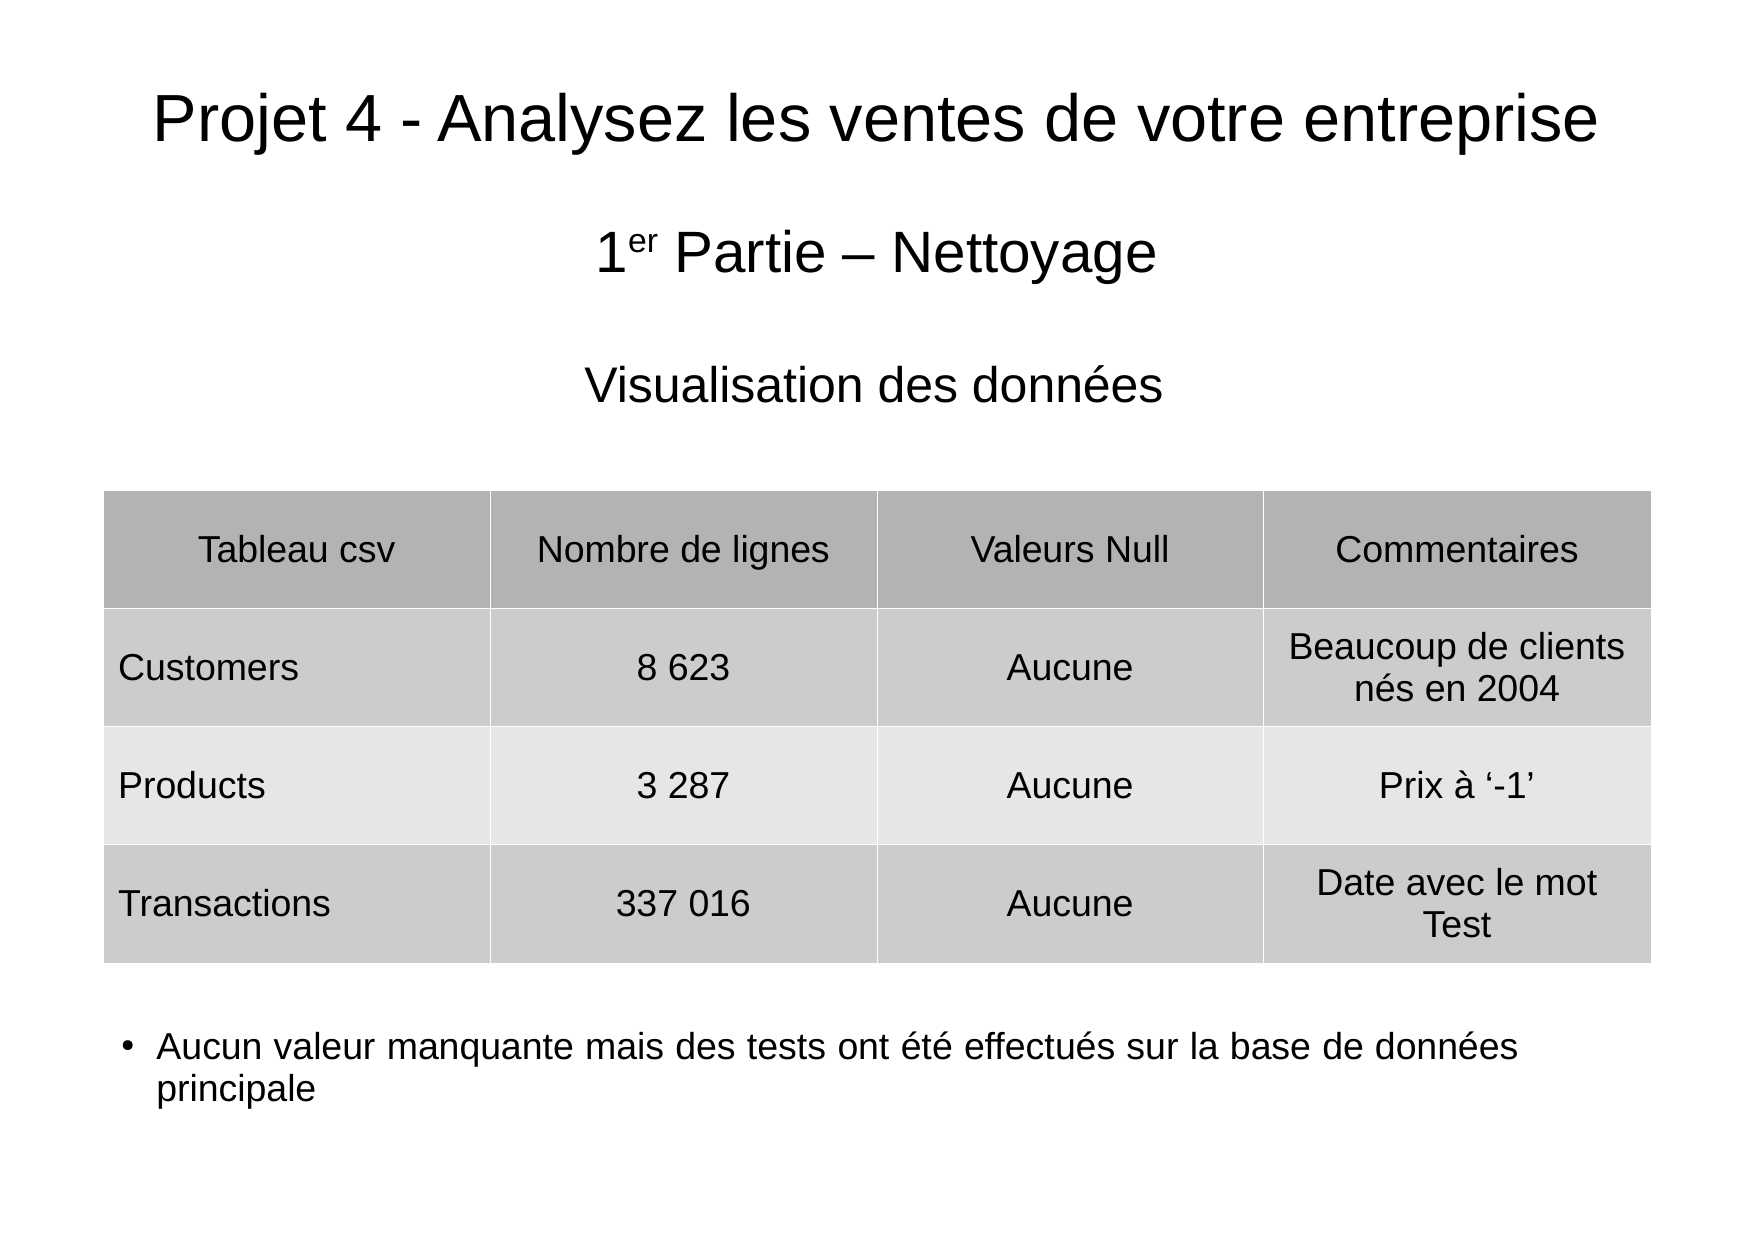

# Projet 4 - Analysez les ventes de votre entreprise
1er Partie – Nettoyage
Visualisation des données
| Tableau csv | Nombre de lignes | Valeurs Null | Commentaires |
| --- | --- | --- | --- |
| Customers | 8 623 | Aucune | Beaucoup de clients nés en 2004 |
| Products | 3 287 | Aucune | Prix à ‘-1’ |
| Transactions | 337 016 | Aucune | Date avec le mot Test |
Aucun valeur manquante mais des tests ont été effectués sur la base de données principale